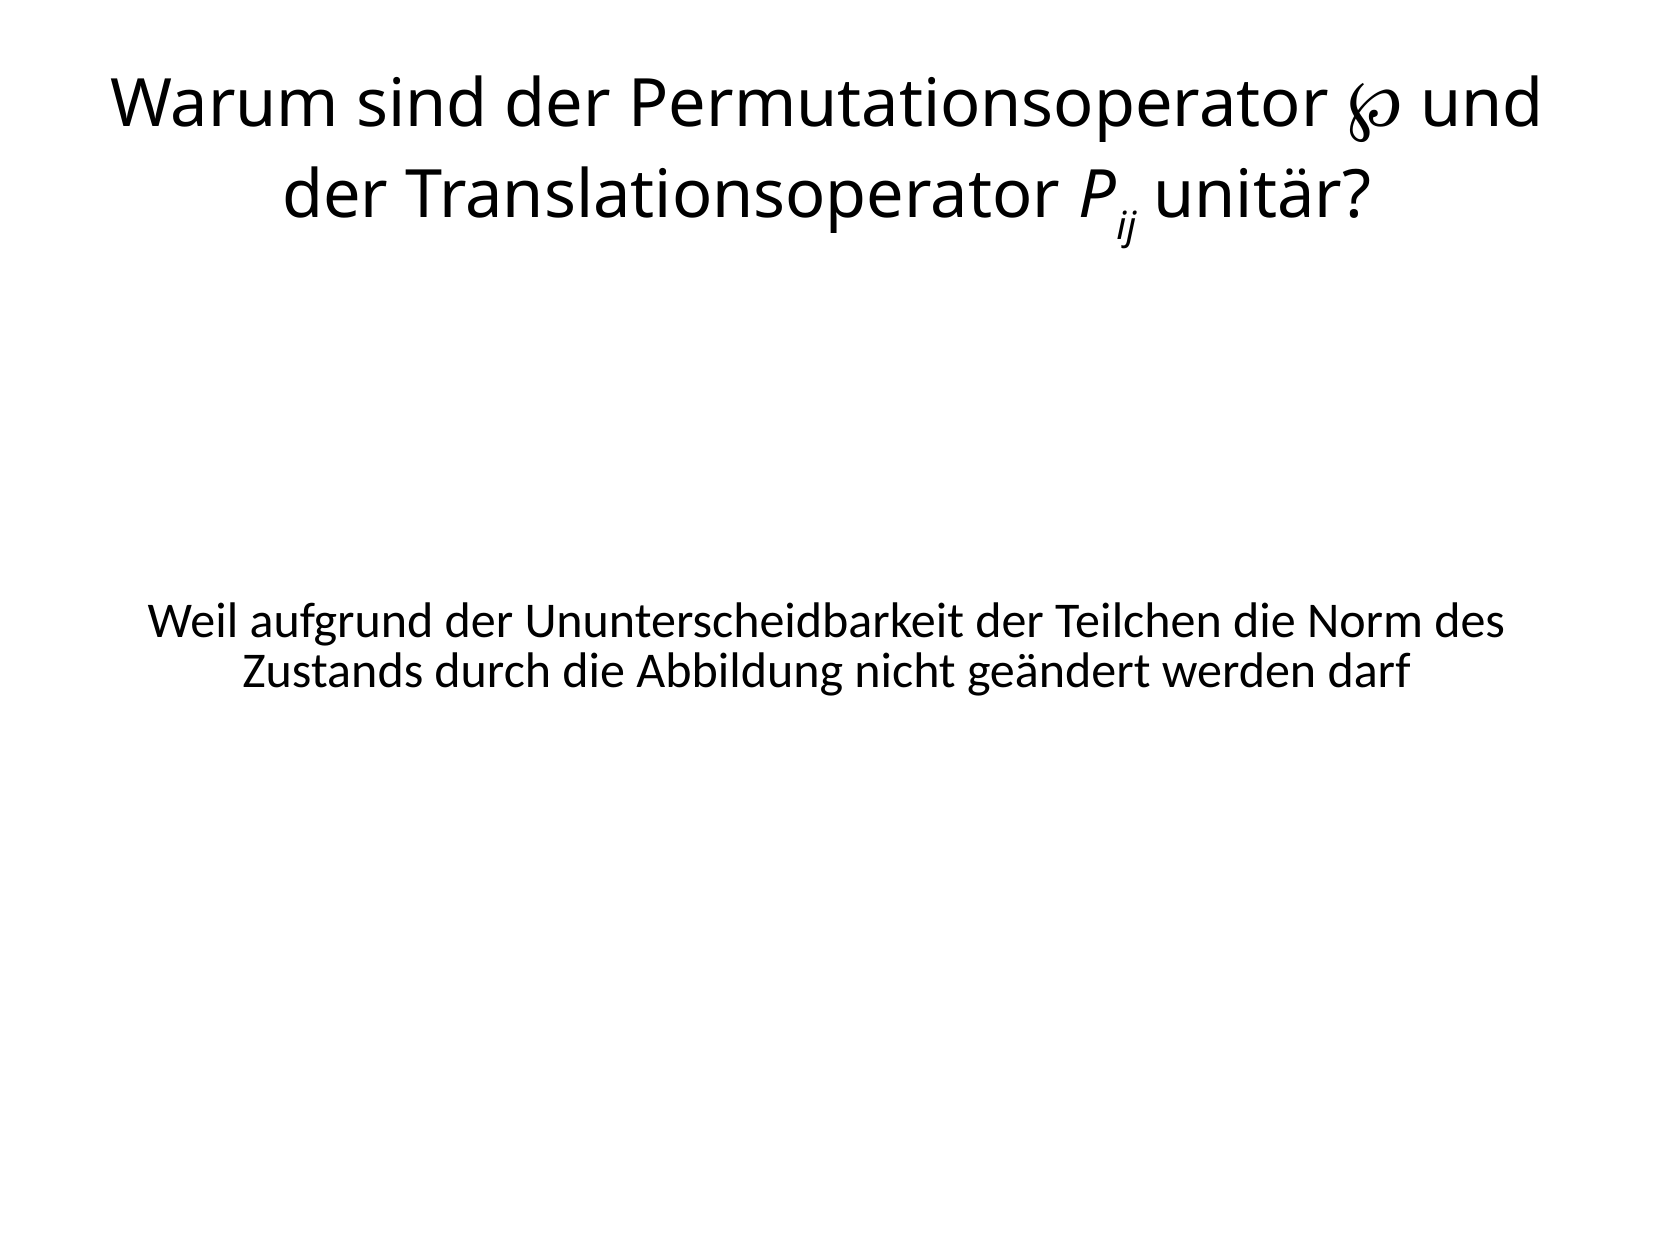

# Warum sind der Permutationsoperator ℘ und der Translationsoperator Pij unitär?
Weil aufgrund der Ununterscheidbarkeit der Teilchen die Norm des Zustands durch die Abbildung nicht geändert werden darf